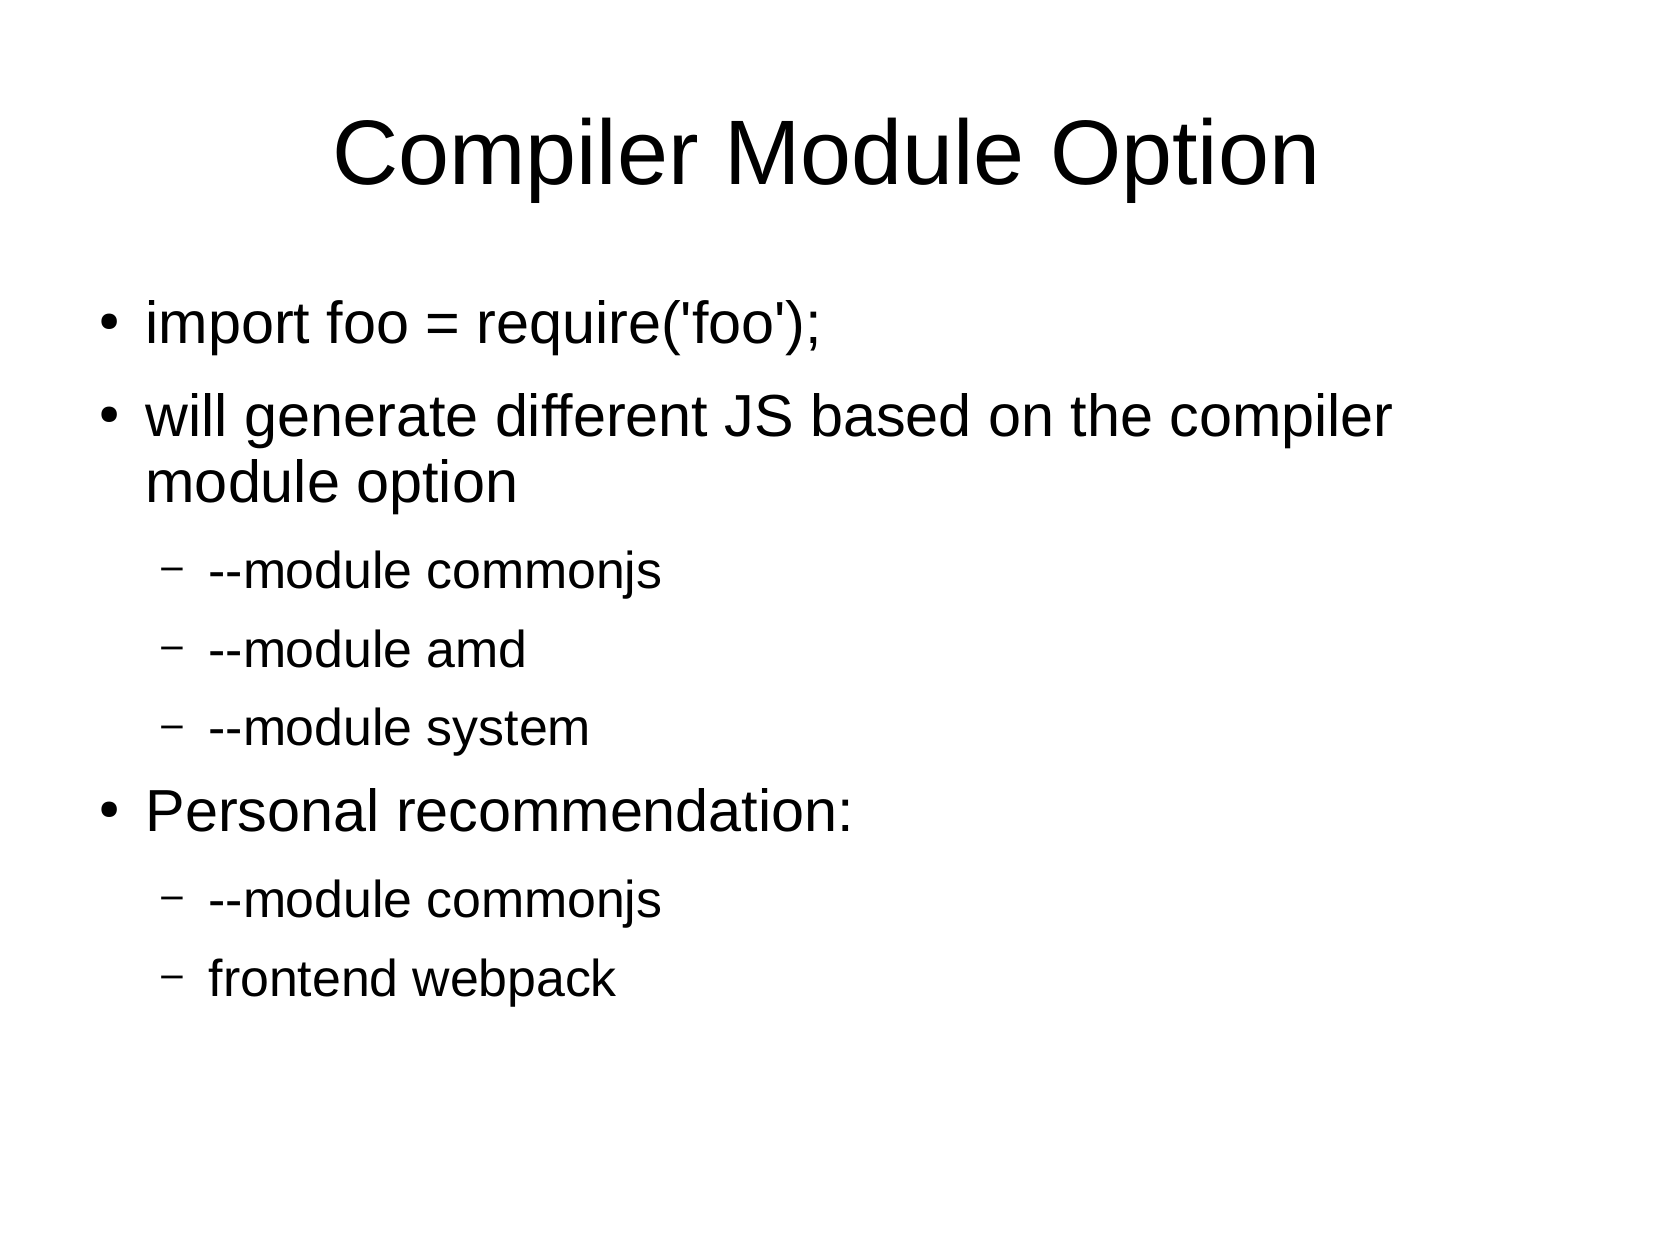

# Compiler Module Option
import foo = require('foo');
will generate different JS based on the compiler module option
--module commonjs
--module amd
--module system
Personal recommendation:
--module commonjs
frontend webpack